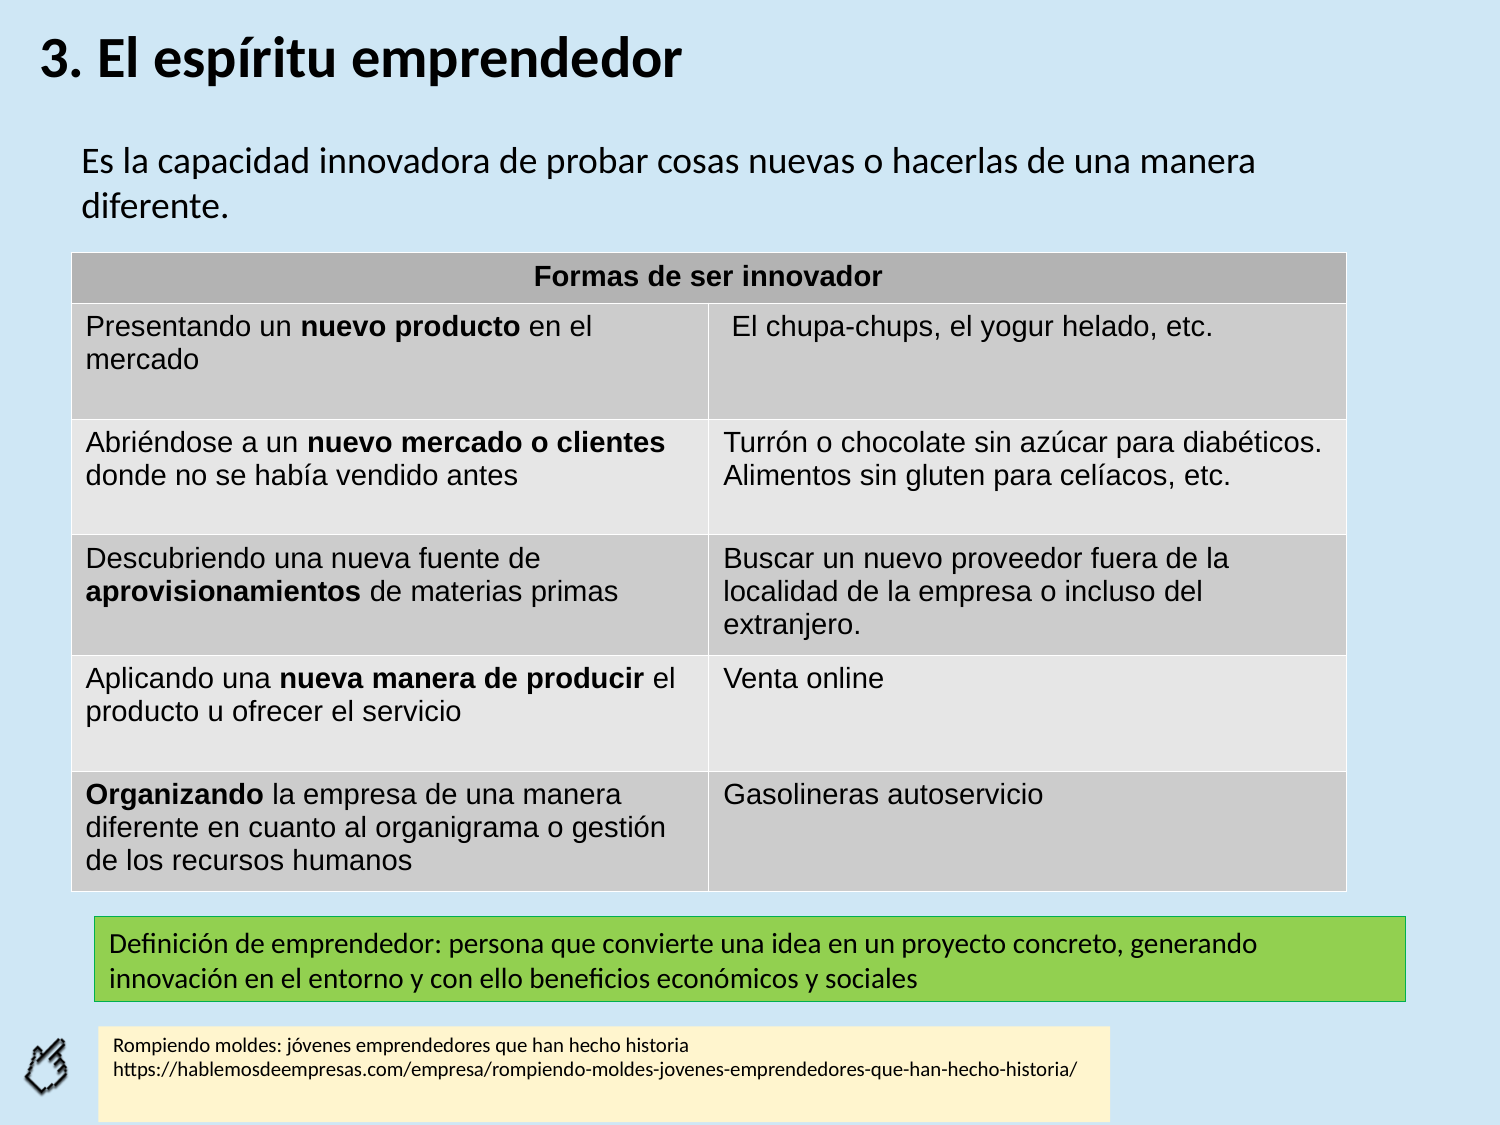

3. El espíritu emprendedor
Es la capacidad innovadora de probar cosas nuevas o hacerlas de una manera diferente.
| Formas de ser innovador | |
| --- | --- |
| Presentando un nuevo producto en el mercado | El chupa-chups, el yogur helado, etc. |
| Abriéndose a un nuevo mercado o clientes donde no se había vendido antes | Turrón o chocolate sin azúcar para diabéticos. Alimentos sin gluten para celíacos, etc. |
| Descubriendo una nueva fuente de aprovisionamientos de materias primas | Buscar un nuevo proveedor fuera de la localidad de la empresa o incluso del extranjero. |
| Aplicando una nueva manera de producir el producto u ofrecer el servicio | Venta online |
| Organizando la empresa de una manera diferente en cuanto al organigrama o gestión de los recursos humanos | Gasolineras autoservicio |
Definición de emprendedor: persona que convierte una idea en un proyecto concreto, generando innovación en el entorno y con ello beneficios económicos y sociales
Rompiendo moldes: jóvenes emprendedores que han hecho historiahttps://hablemosdeempresas.com/empresa/rompiendo-moldes-jovenes-emprendedores-que-han-hecho-historia/